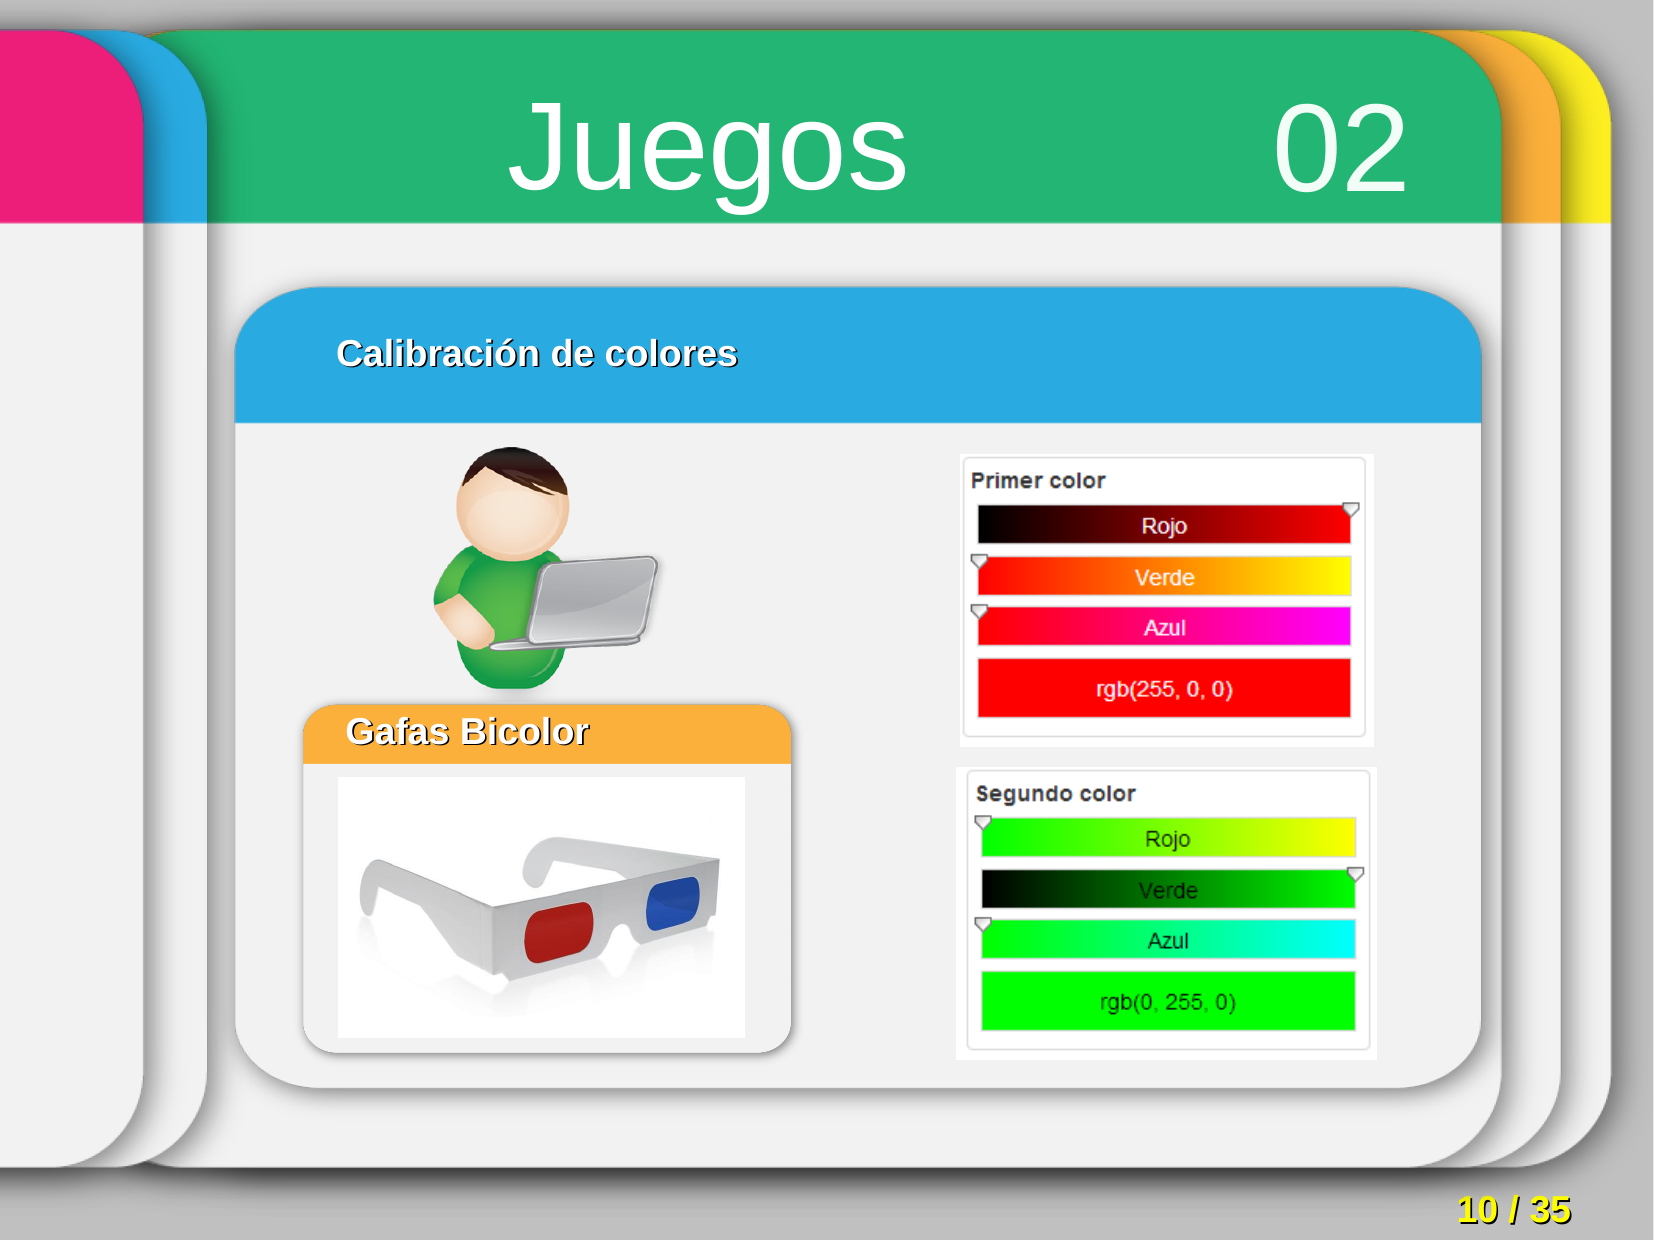

02
# Juegos
Calibración de colores
Gafas Bicolor